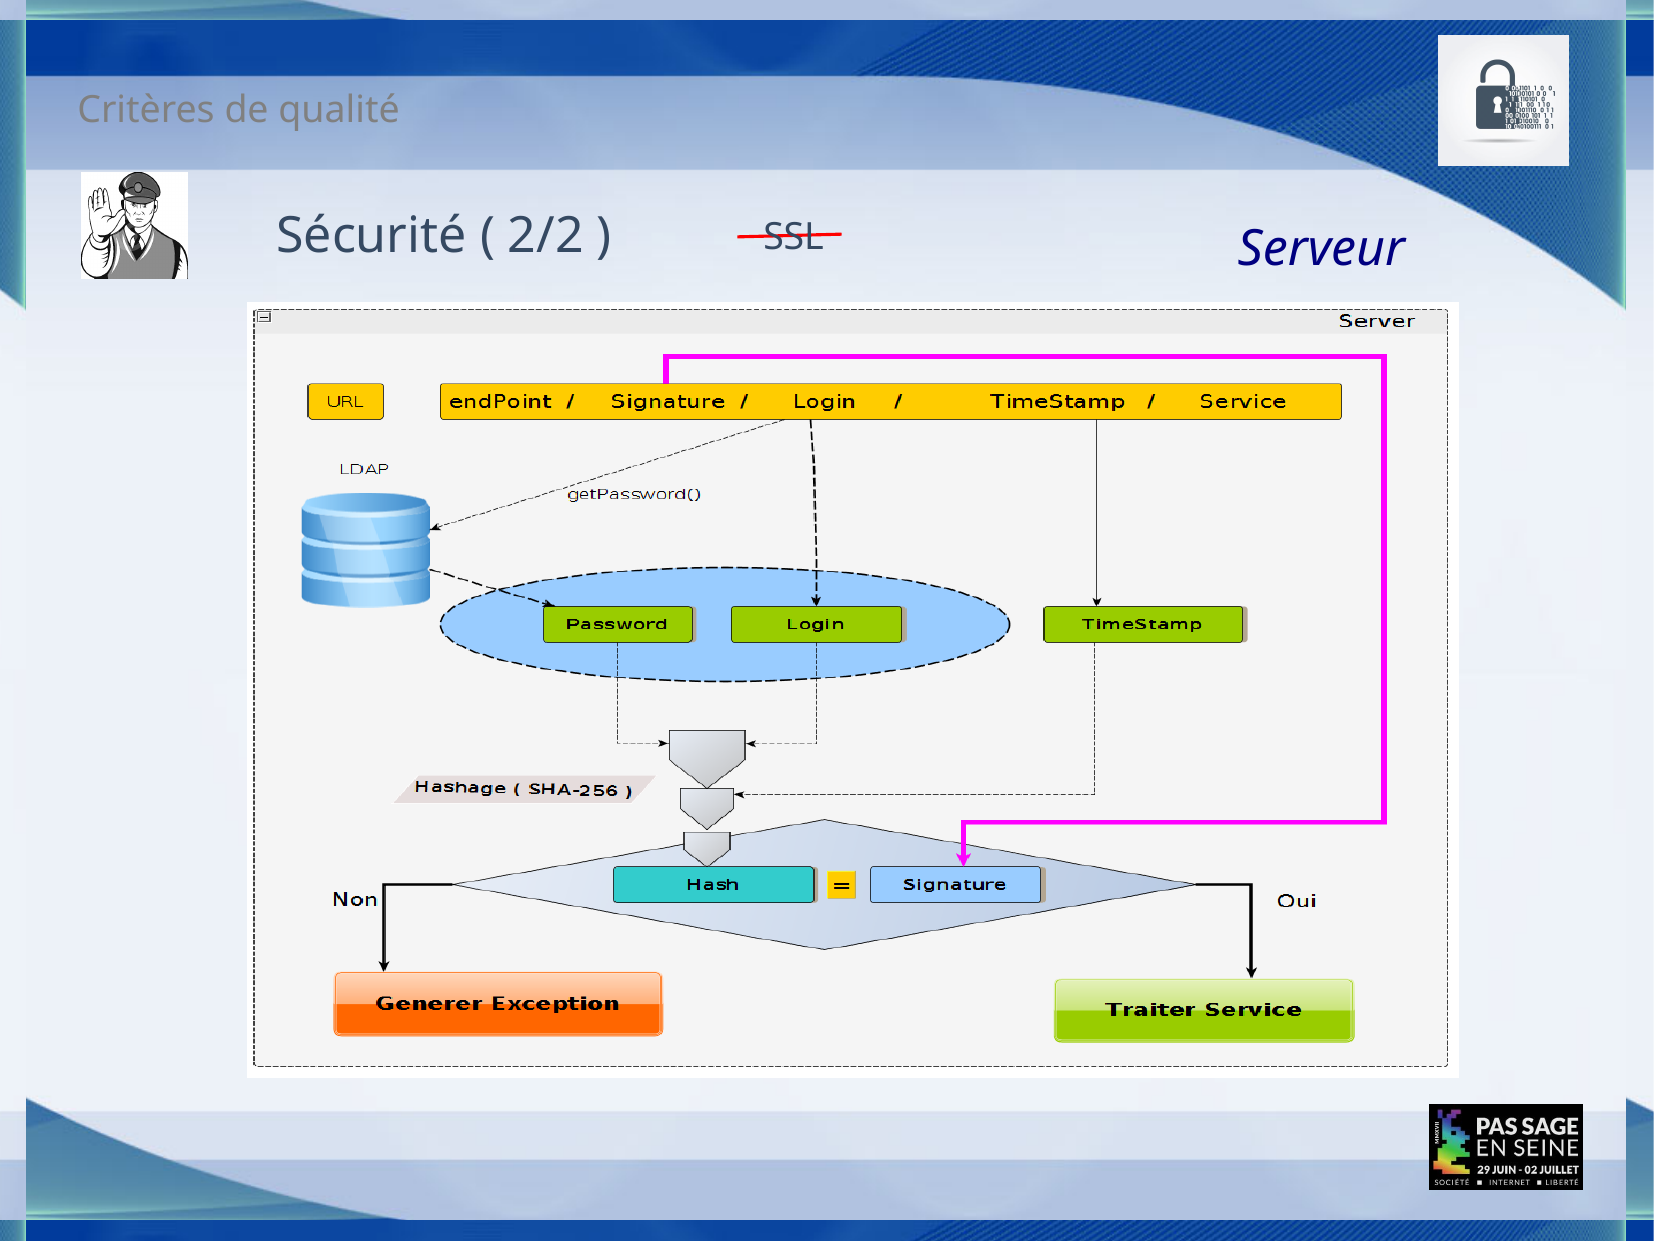

Critères de qualité
# Sécurité ( 2/2 )
SSL
Serveur